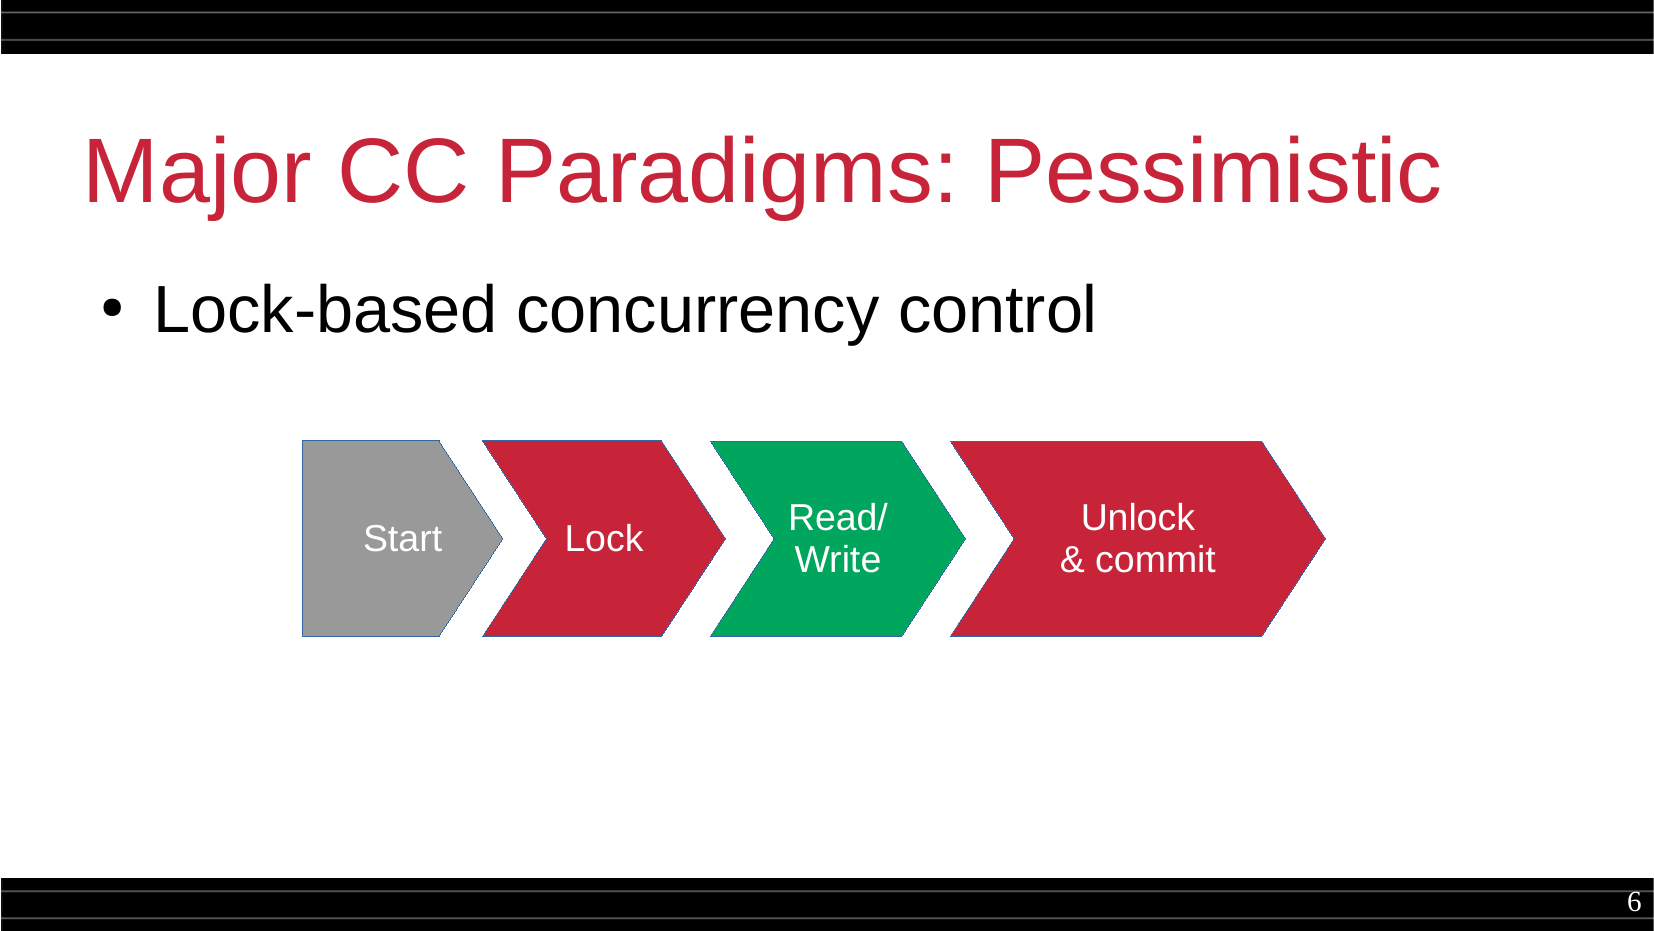

# Major CC Paradigms: Pessimistic
Lock-based concurrency control
Start
Lock
Read/
Write
Unlock
& commit